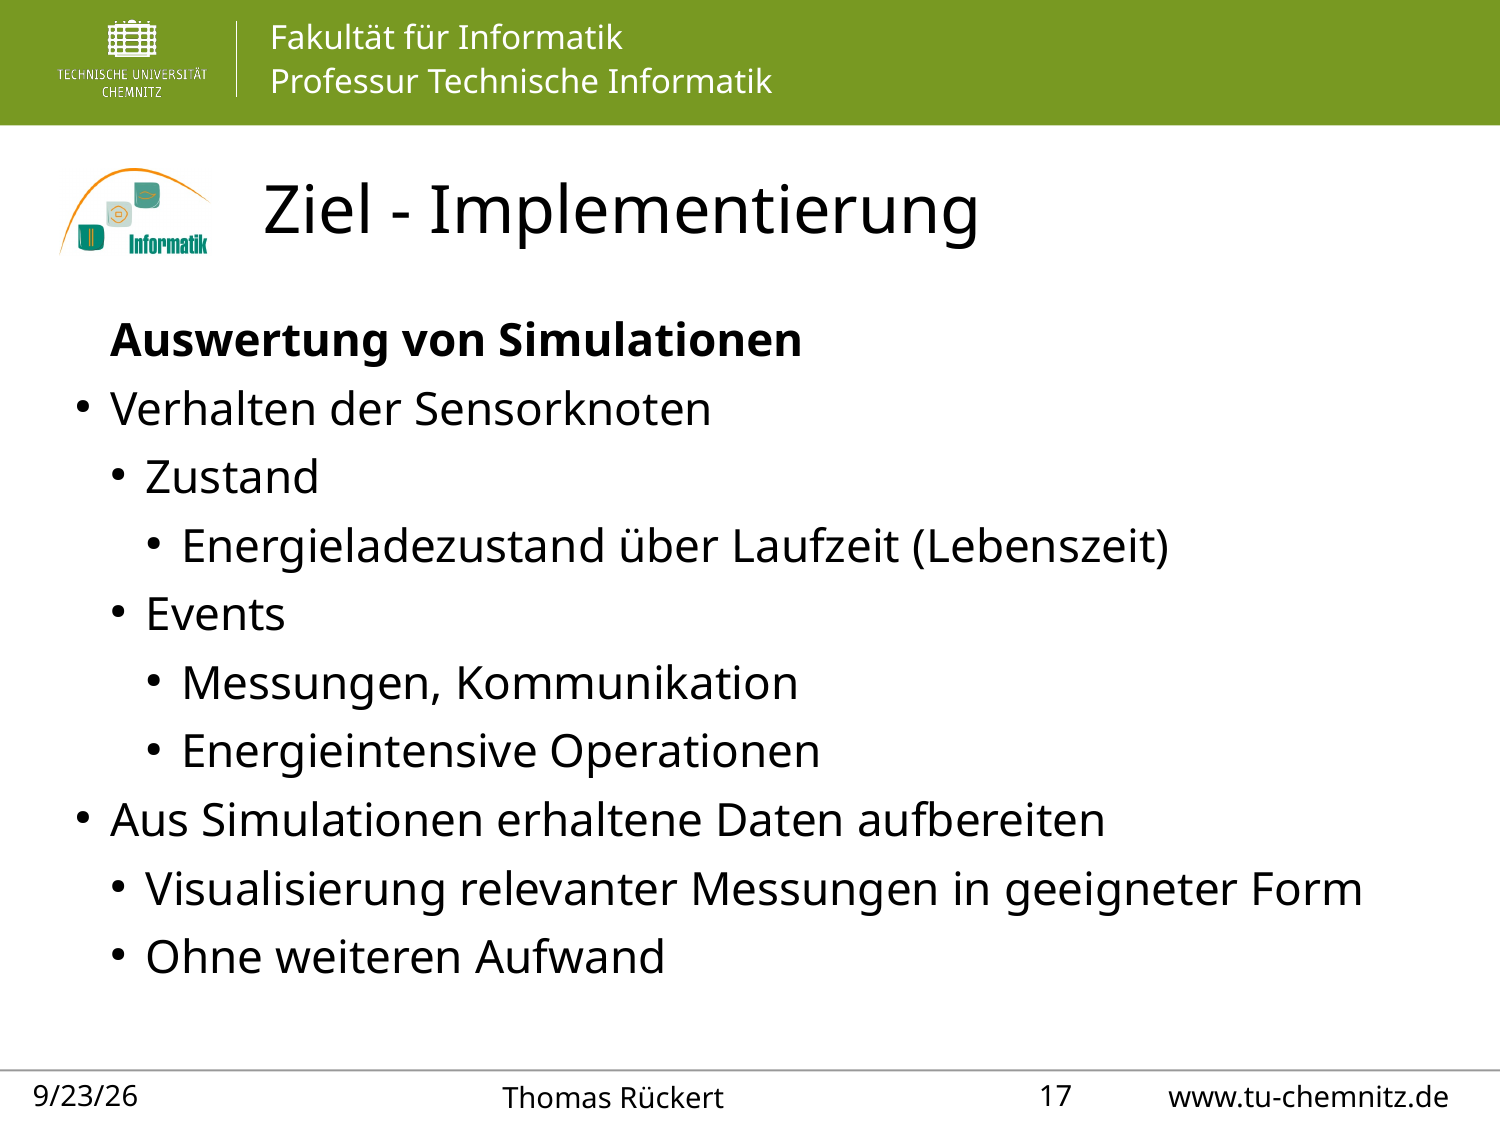

# Ziel - Implementierung
Auswertung von Simulationen
Verhalten der Sensorknoten
Zustand
Energieladezustand über Laufzeit (Lebenszeit)
Events
Messungen, Kommunikation
Energieintensive Operationen
Aus Simulationen erhaltene Daten aufbereiten
Visualisierung relevanter Messungen in geeigneter Form
Ohne weiteren Aufwand
Thomas Rückert